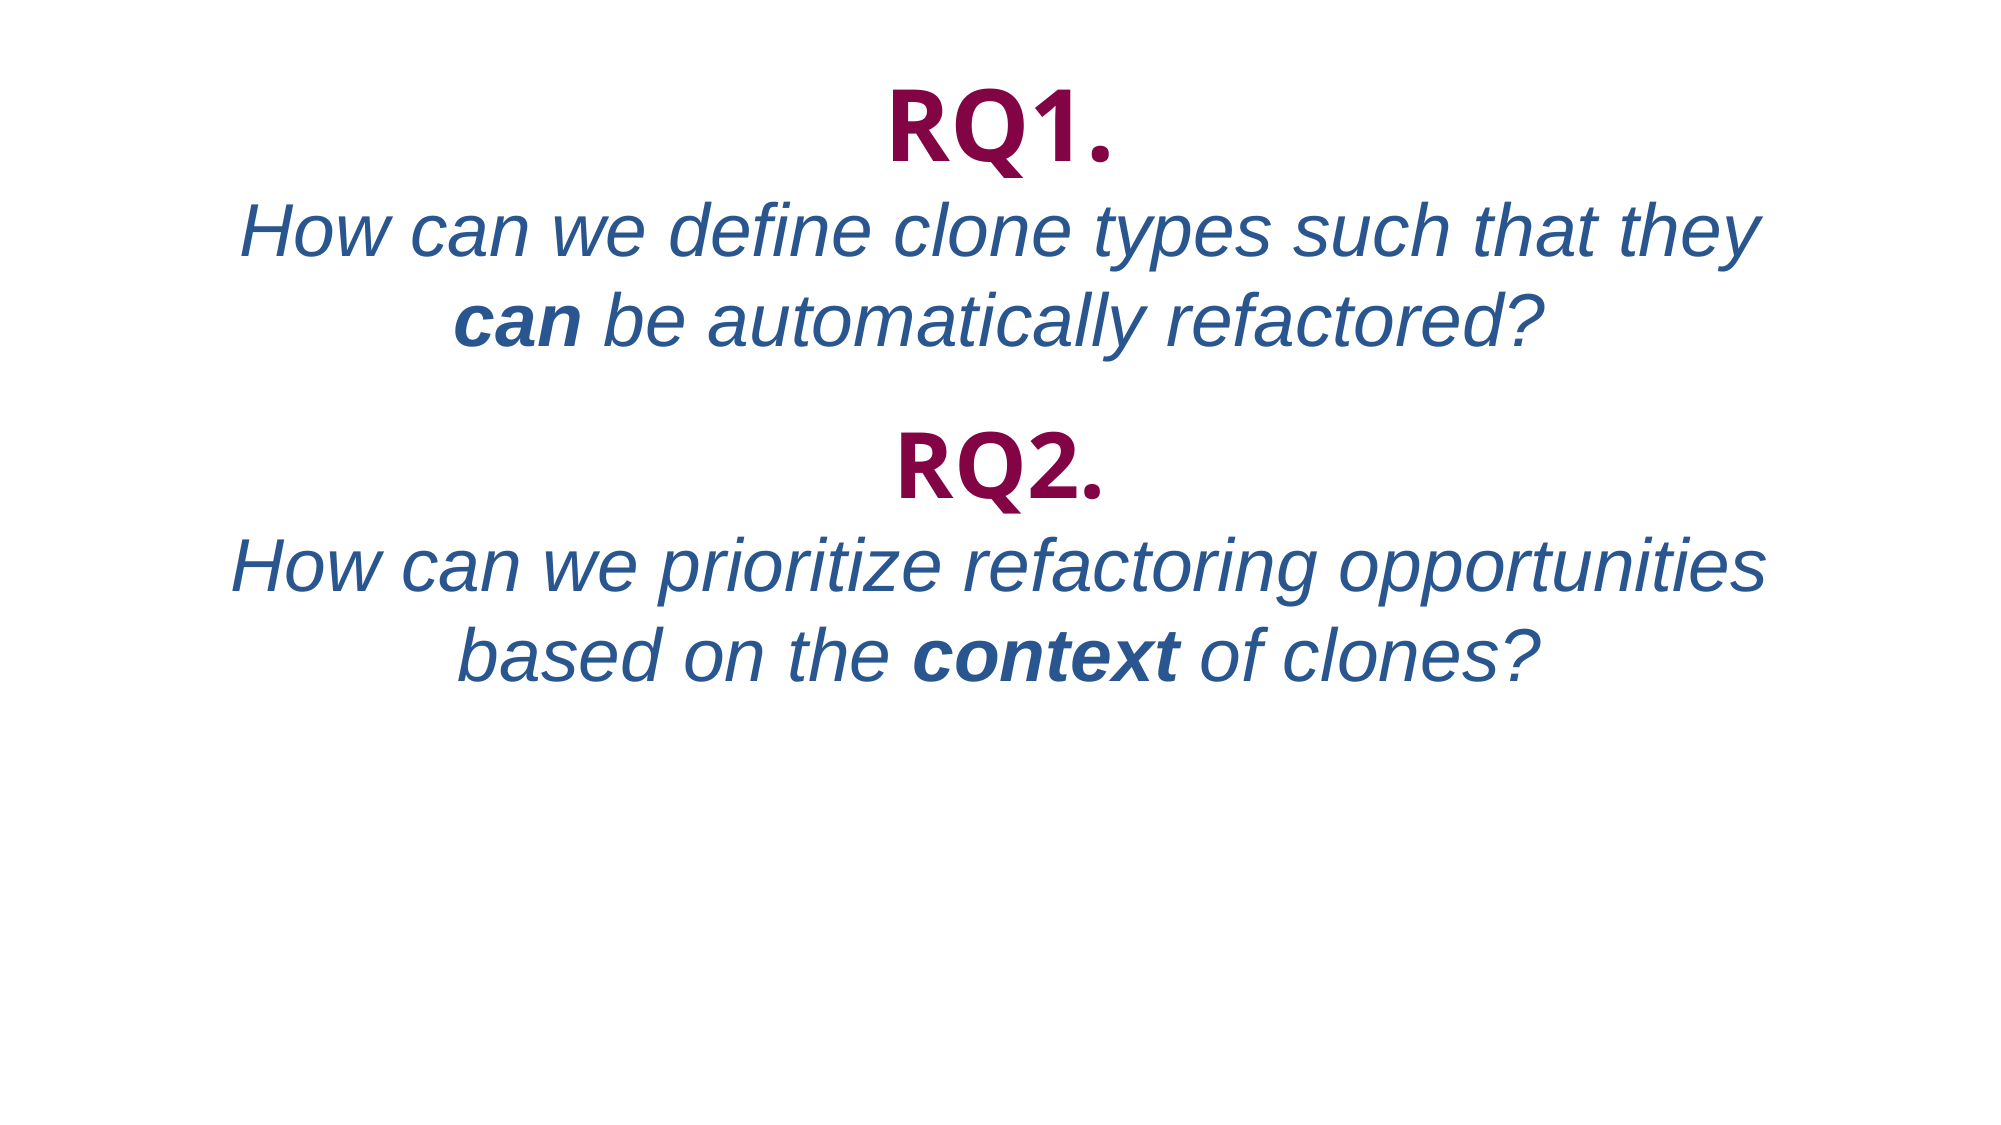

RQ1.
How can we define clone types such that they can be automatically refactored?
RQ2.
How can we prioritize refactoring opportunities based on the context of clones?